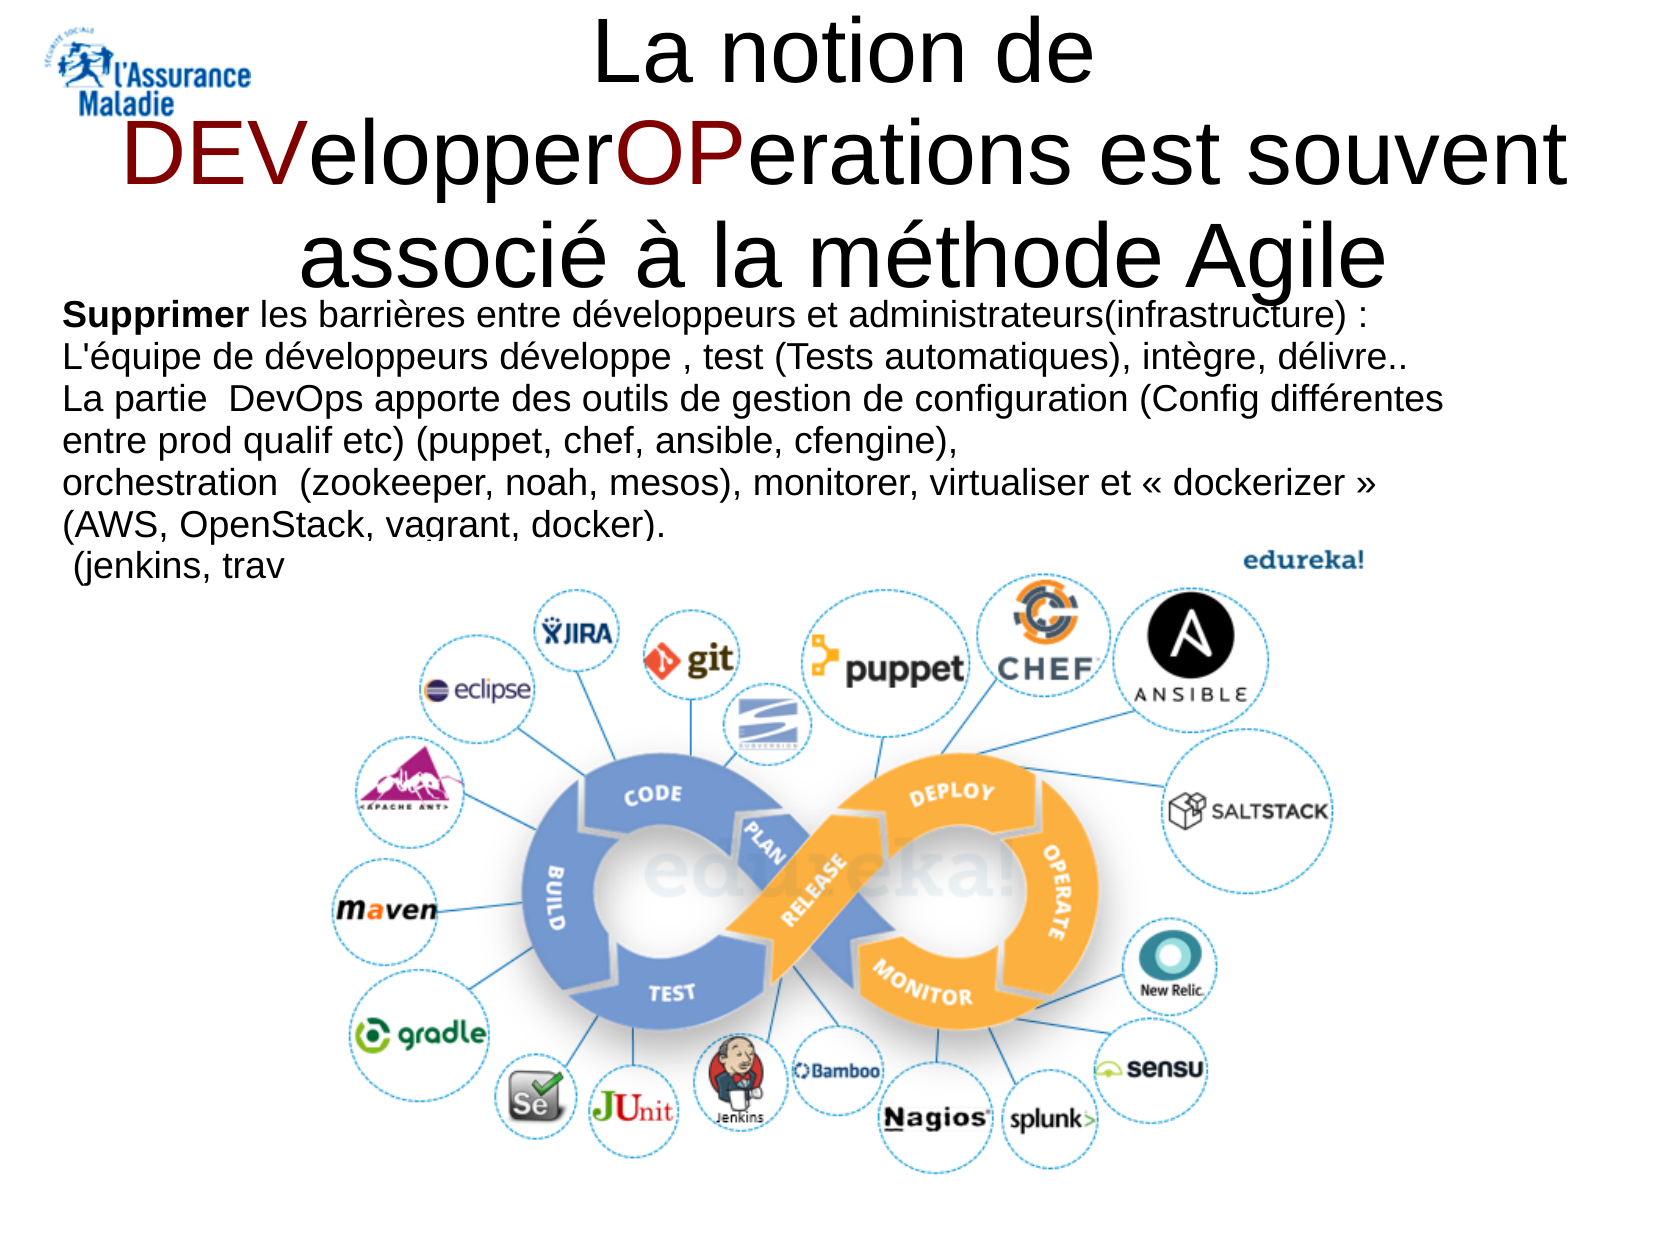

# La notion de DEVelopperOPerations est souvent associé à la méthode Agile
Supprimer les barrières entre développeurs et administrateurs(infrastructure) :
L'équipe de développeurs développe , test (Tests automatiques), intègre, délivre..
La partie DevOps apporte des outils de gestion de configuration (Config différentes
entre prod qualif etc) (puppet, chef, ansible, cfengine),
orchestration (zookeeper, noah, mesos), monitorer, virtualiser et « dockerizer »
(AWS, OpenStack, vagrant, docker).
 (jenkins, travis, teamcity),